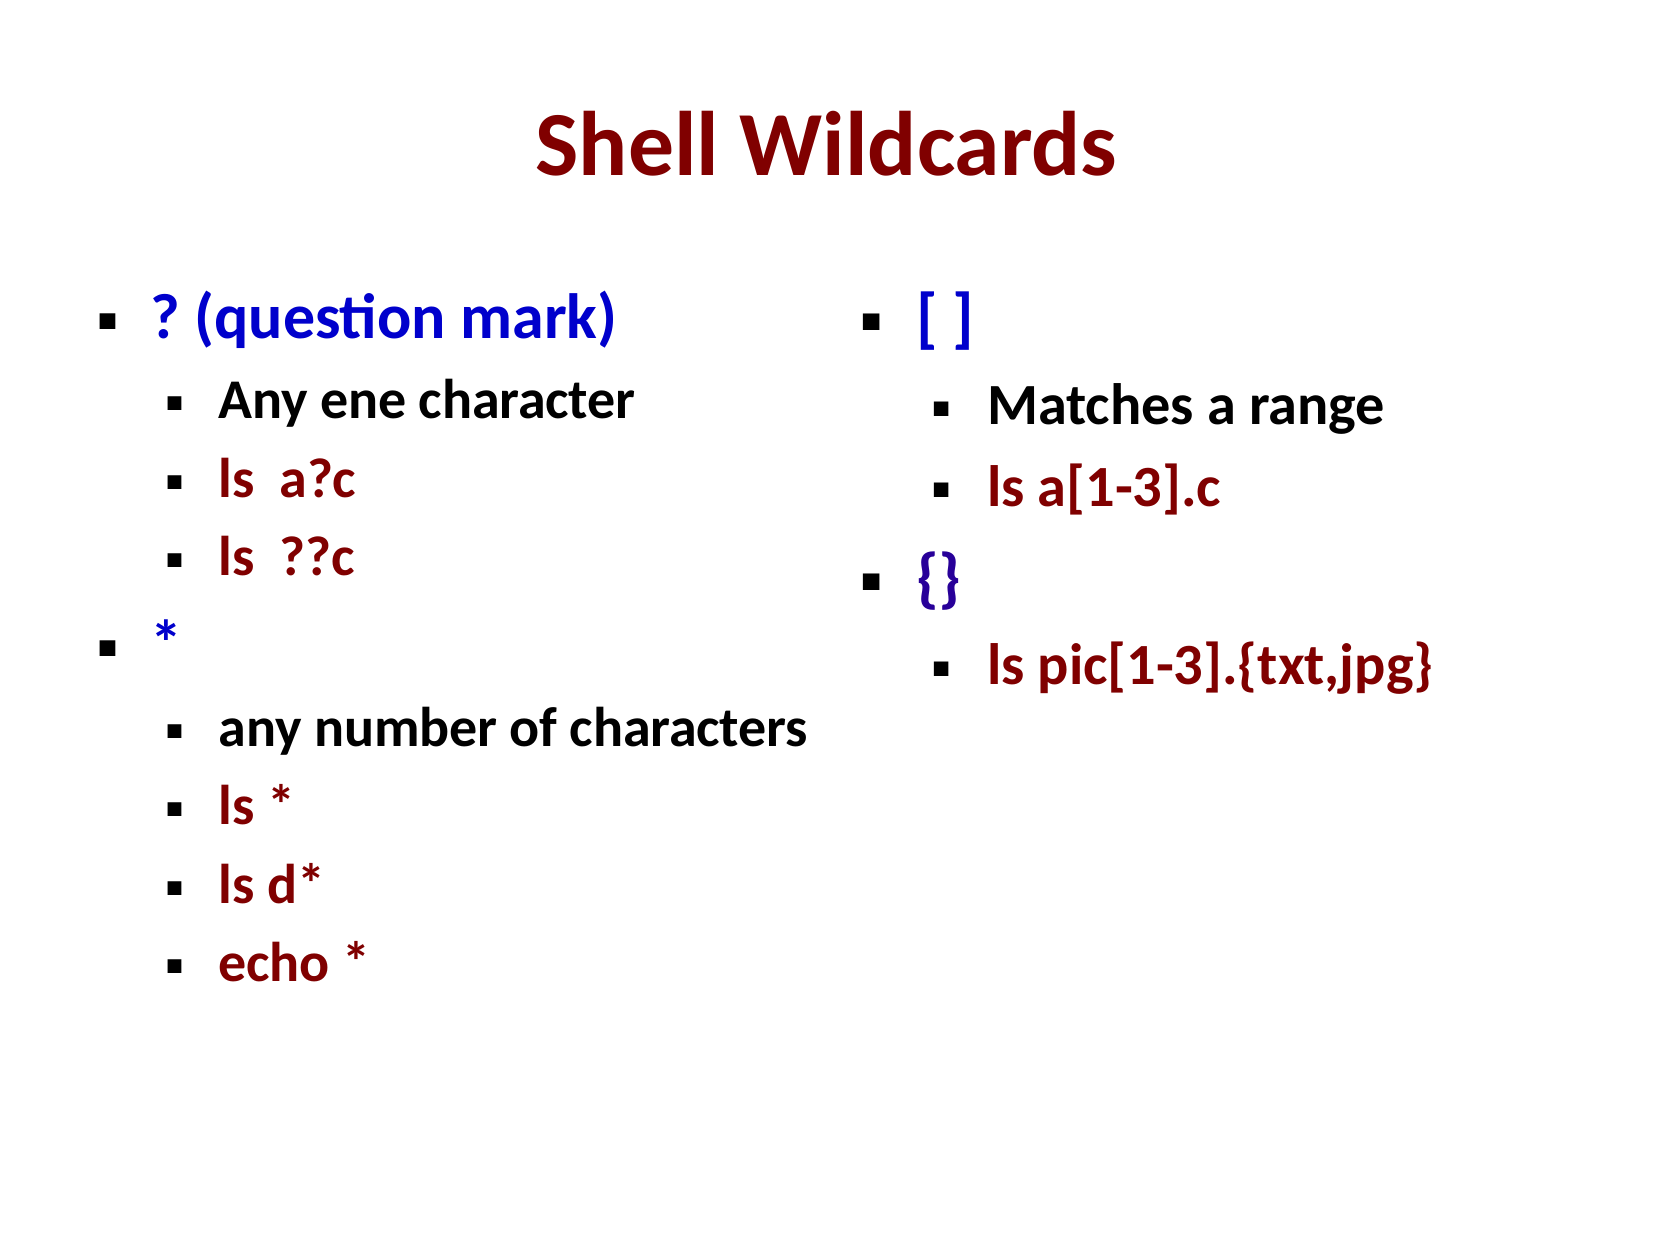

# Shell Wildcards
? (question mark)
Any ene character
ls a?c
ls ??c
*
any number of characters
ls *
ls d*
echo *
[ ]
Matches a range
ls a[1-3].c
{}
ls pic[1-3].{txt,jpg}